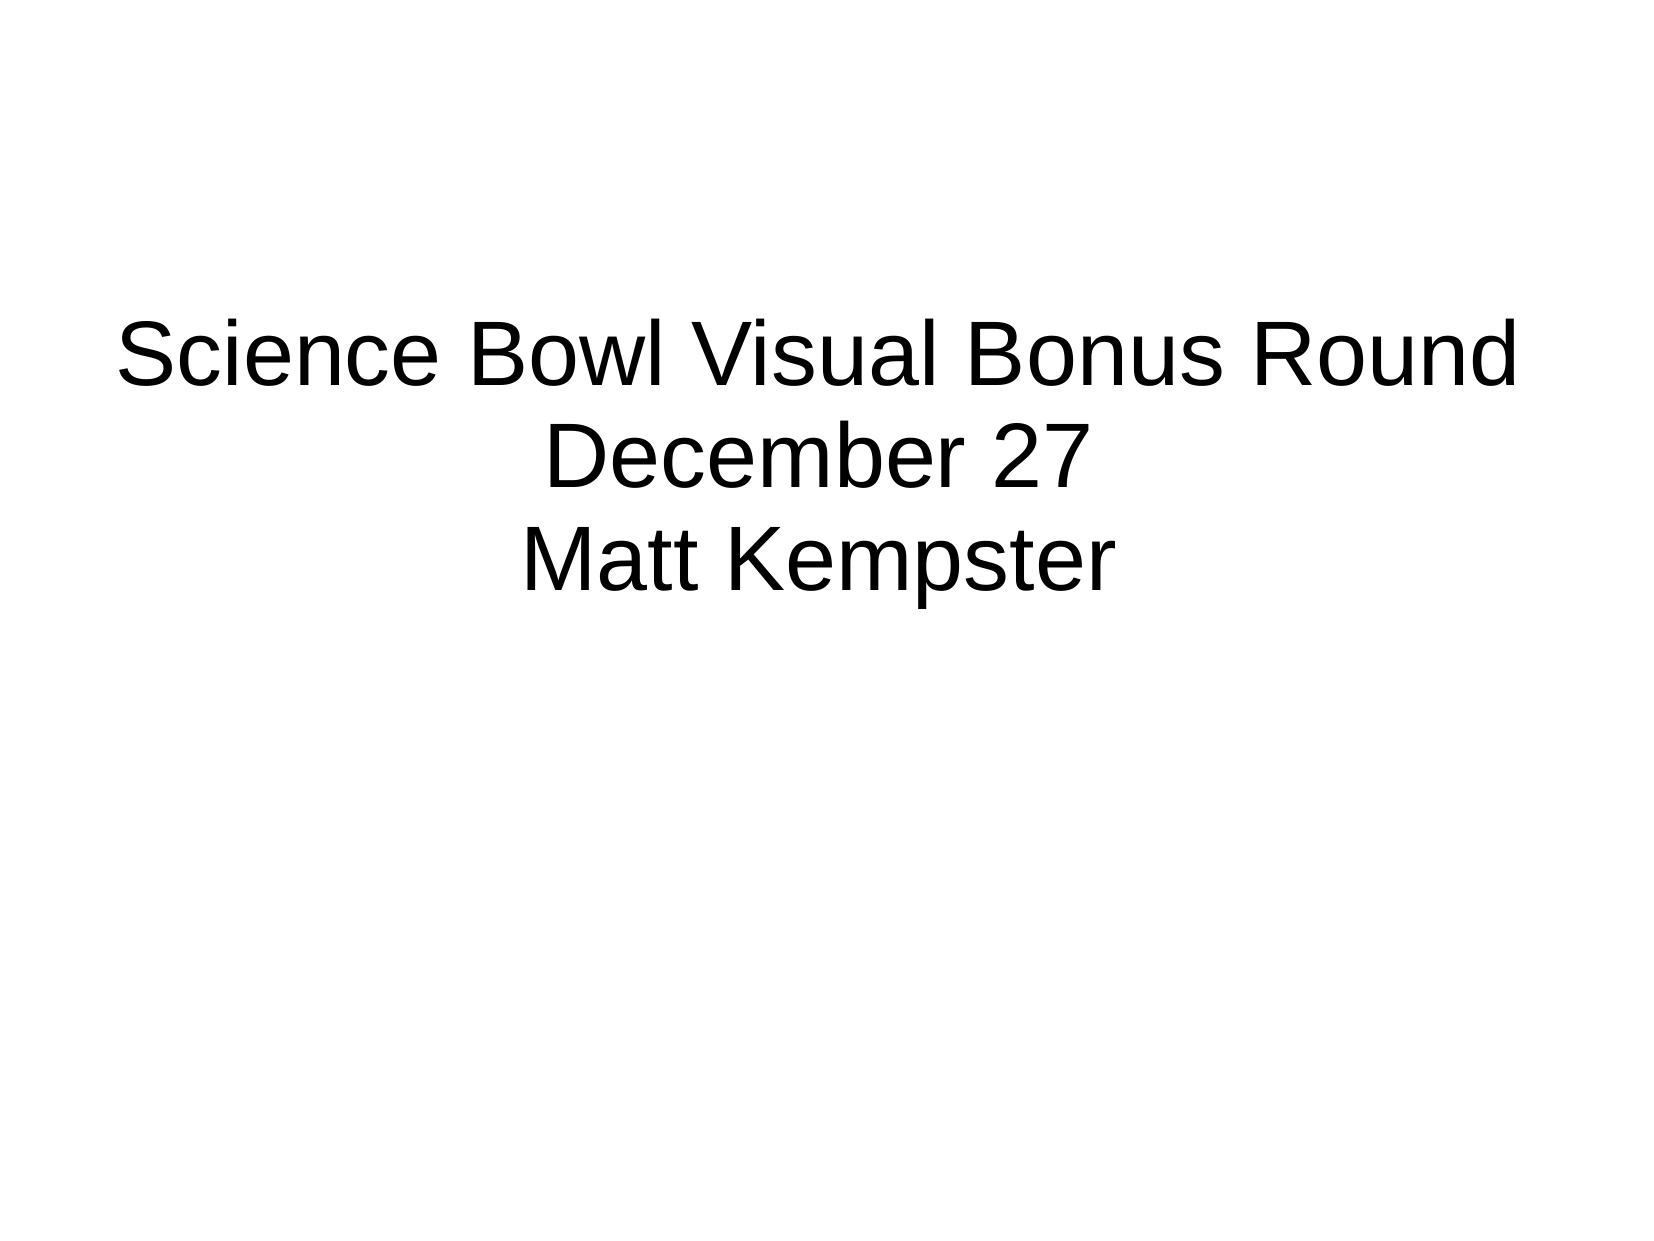

# Science Bowl Visual Bonus Round December 27 Matt Kempster